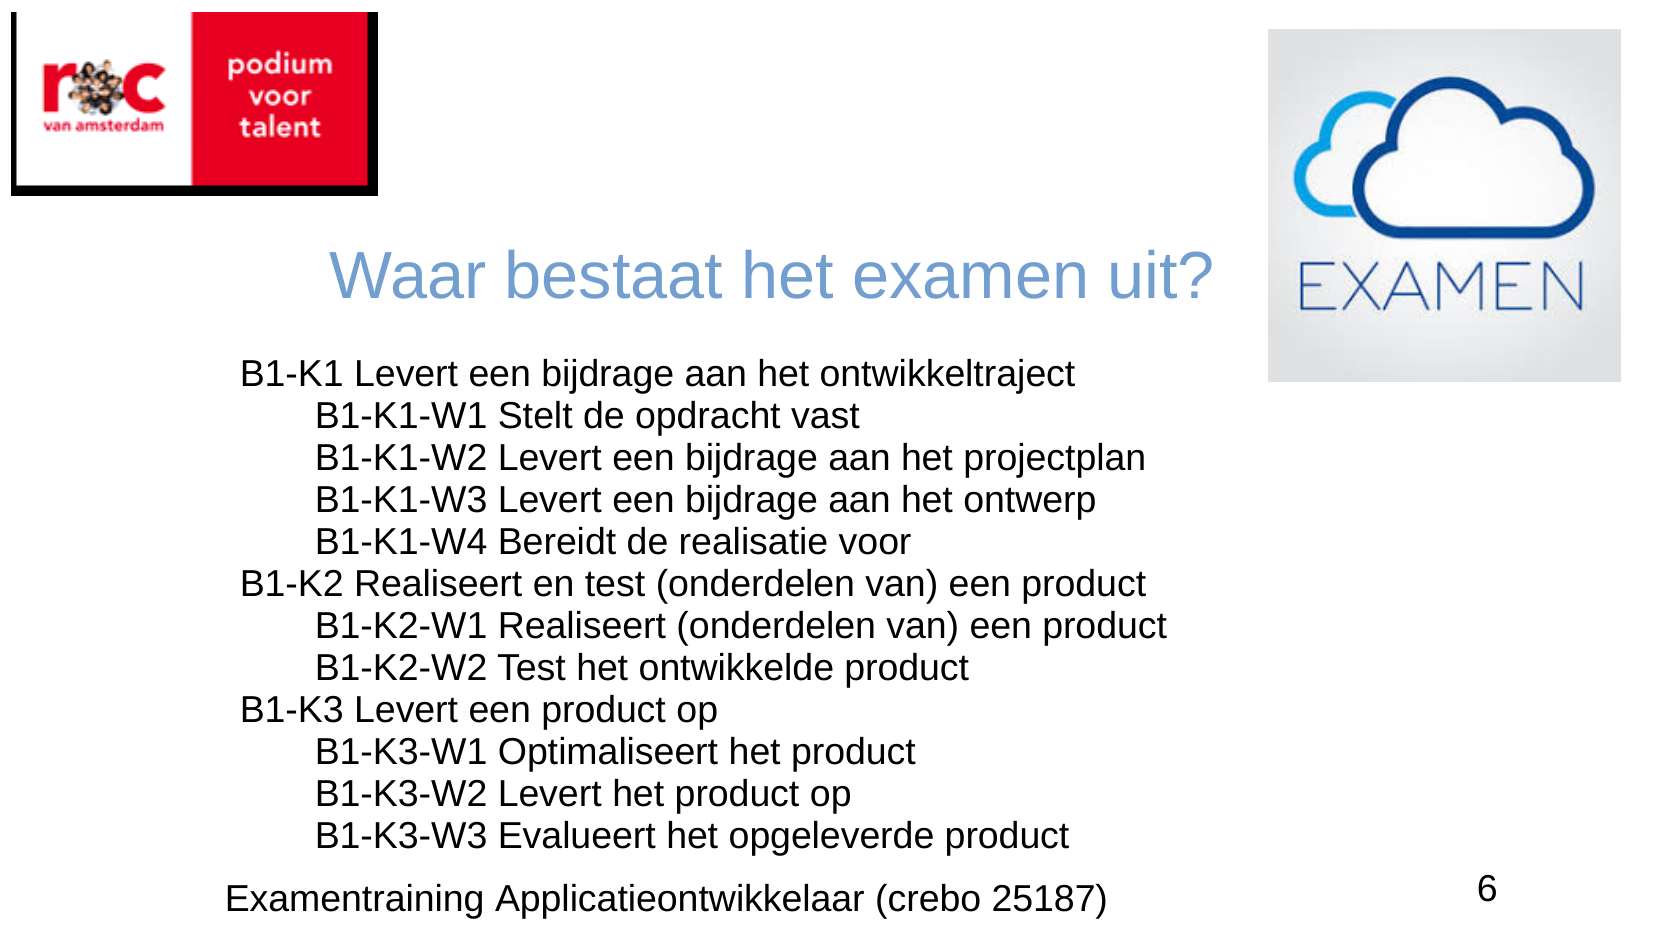

Waar bestaat het examen uit?
B1-K1 Levert een bijdrage aan het ontwikkeltraject
	B1-K1-W1 Stelt de opdracht vast
	B1-K1-W2 Levert een bijdrage aan het projectplan
	B1-K1-W3 Levert een bijdrage aan het ontwerp
	B1-K1-W4 Bereidt de realisatie voor
B1-K2 Realiseert en test (onderdelen van) een product
	B1-K2-W1 Realiseert (onderdelen van) een product
	B1-K2-W2 Test het ontwikkelde product
B1-K3 Levert een product op
	B1-K3-W1 Optimaliseert het product
	B1-K3-W2 Levert het product op
	B1-K3-W3 Evalueert het opgeleverde product
Examentraining Applicatieontwikkelaar (crebo 25187)